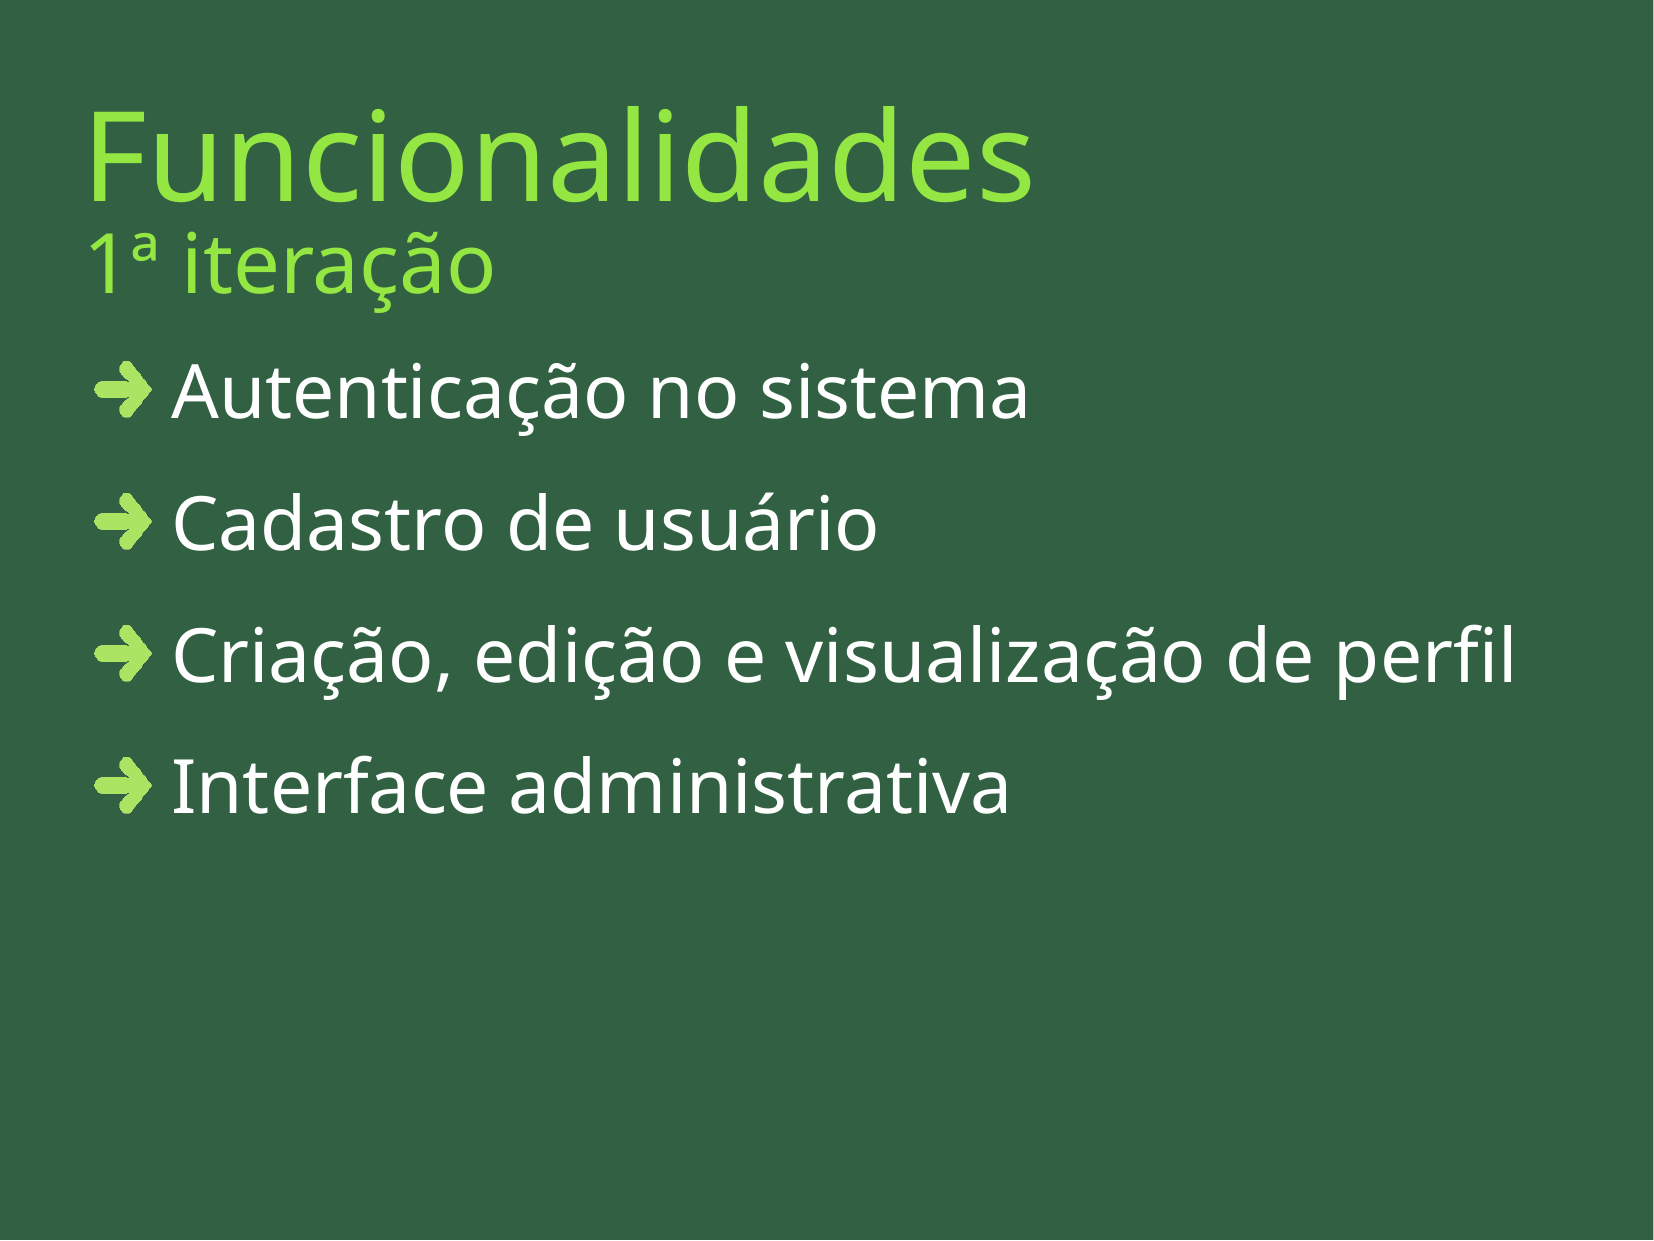

# Funcionalidades
1ª iteração
 Autenticação no sistema
 Cadastro de usuário
 Criação, edição e visualização de perfil
 Interface administrativa